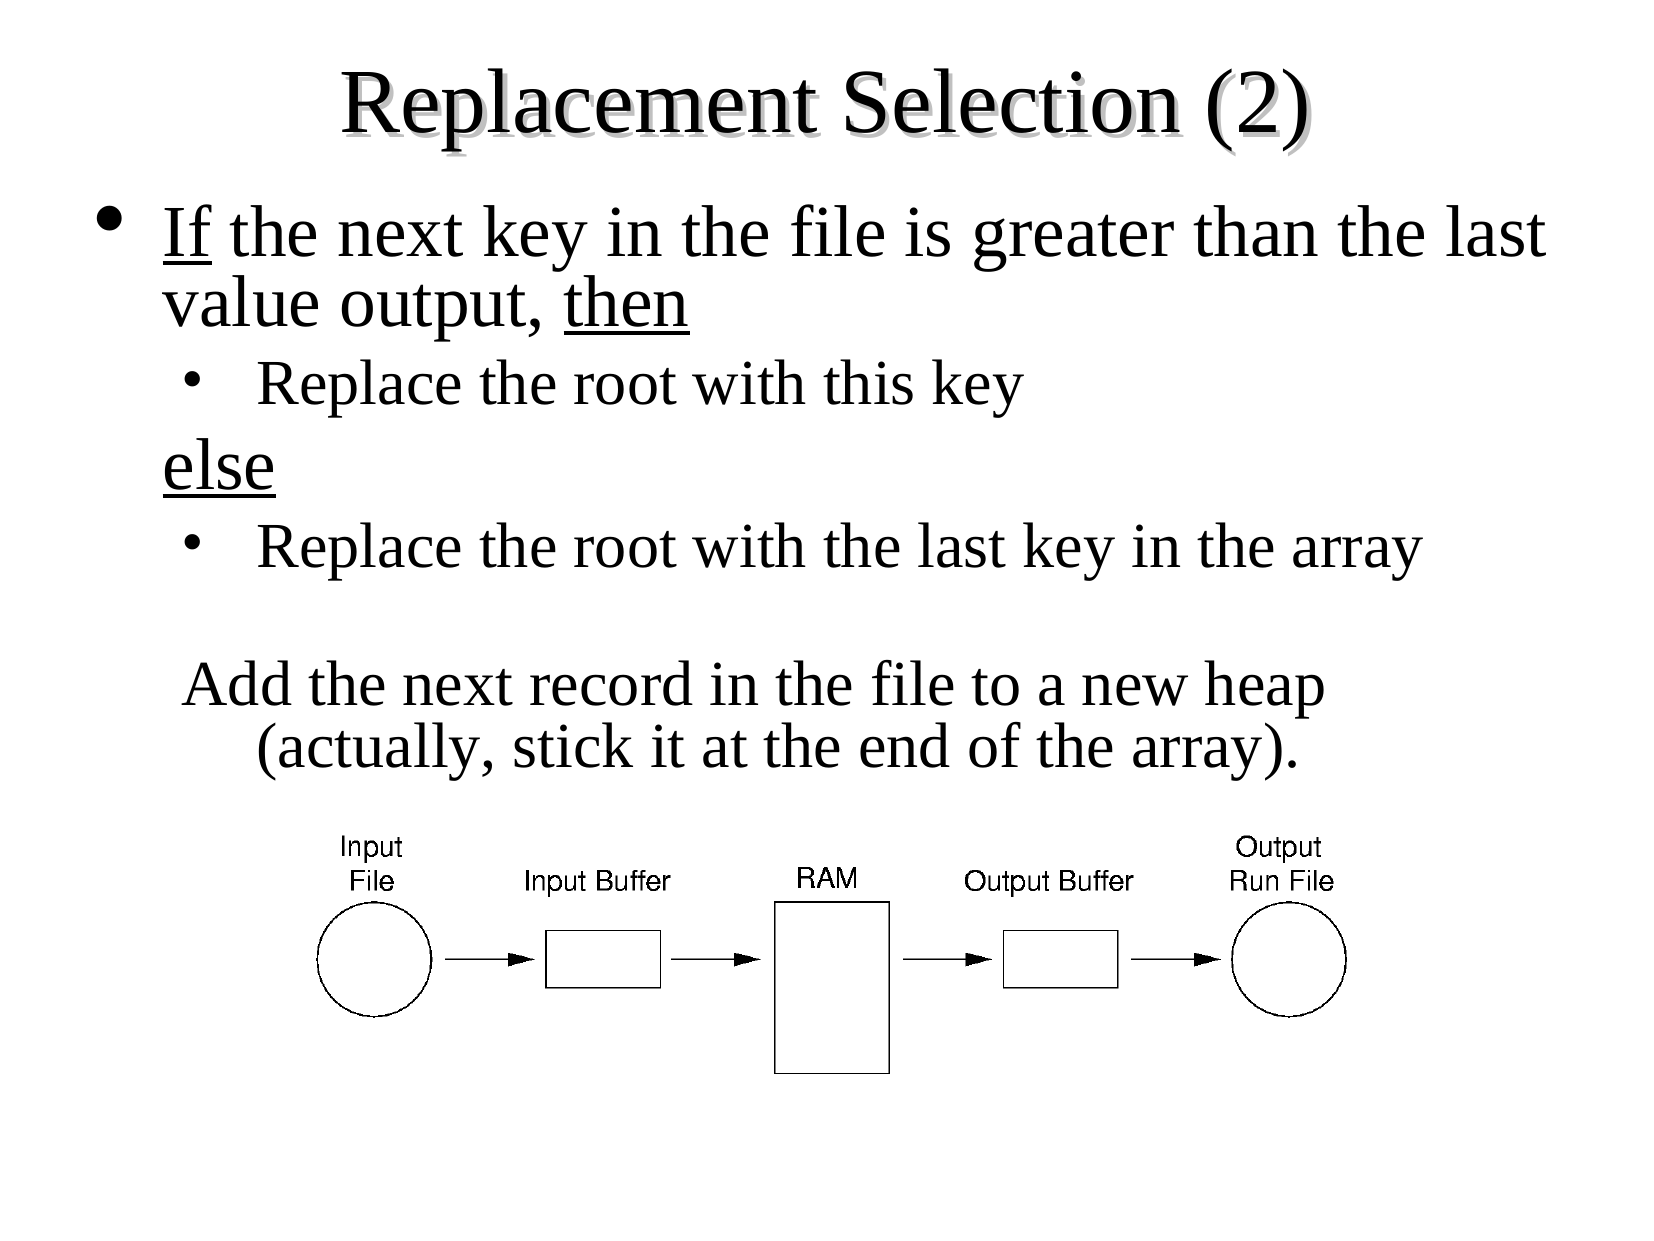

# Replacement Selection (2)
If the next key in the file is greater than the last value output, then
Replace the root with this key
	else
Replace the root with the last key in the array
Add the next record in the file to a new heap (actually, stick it at the end of the array).